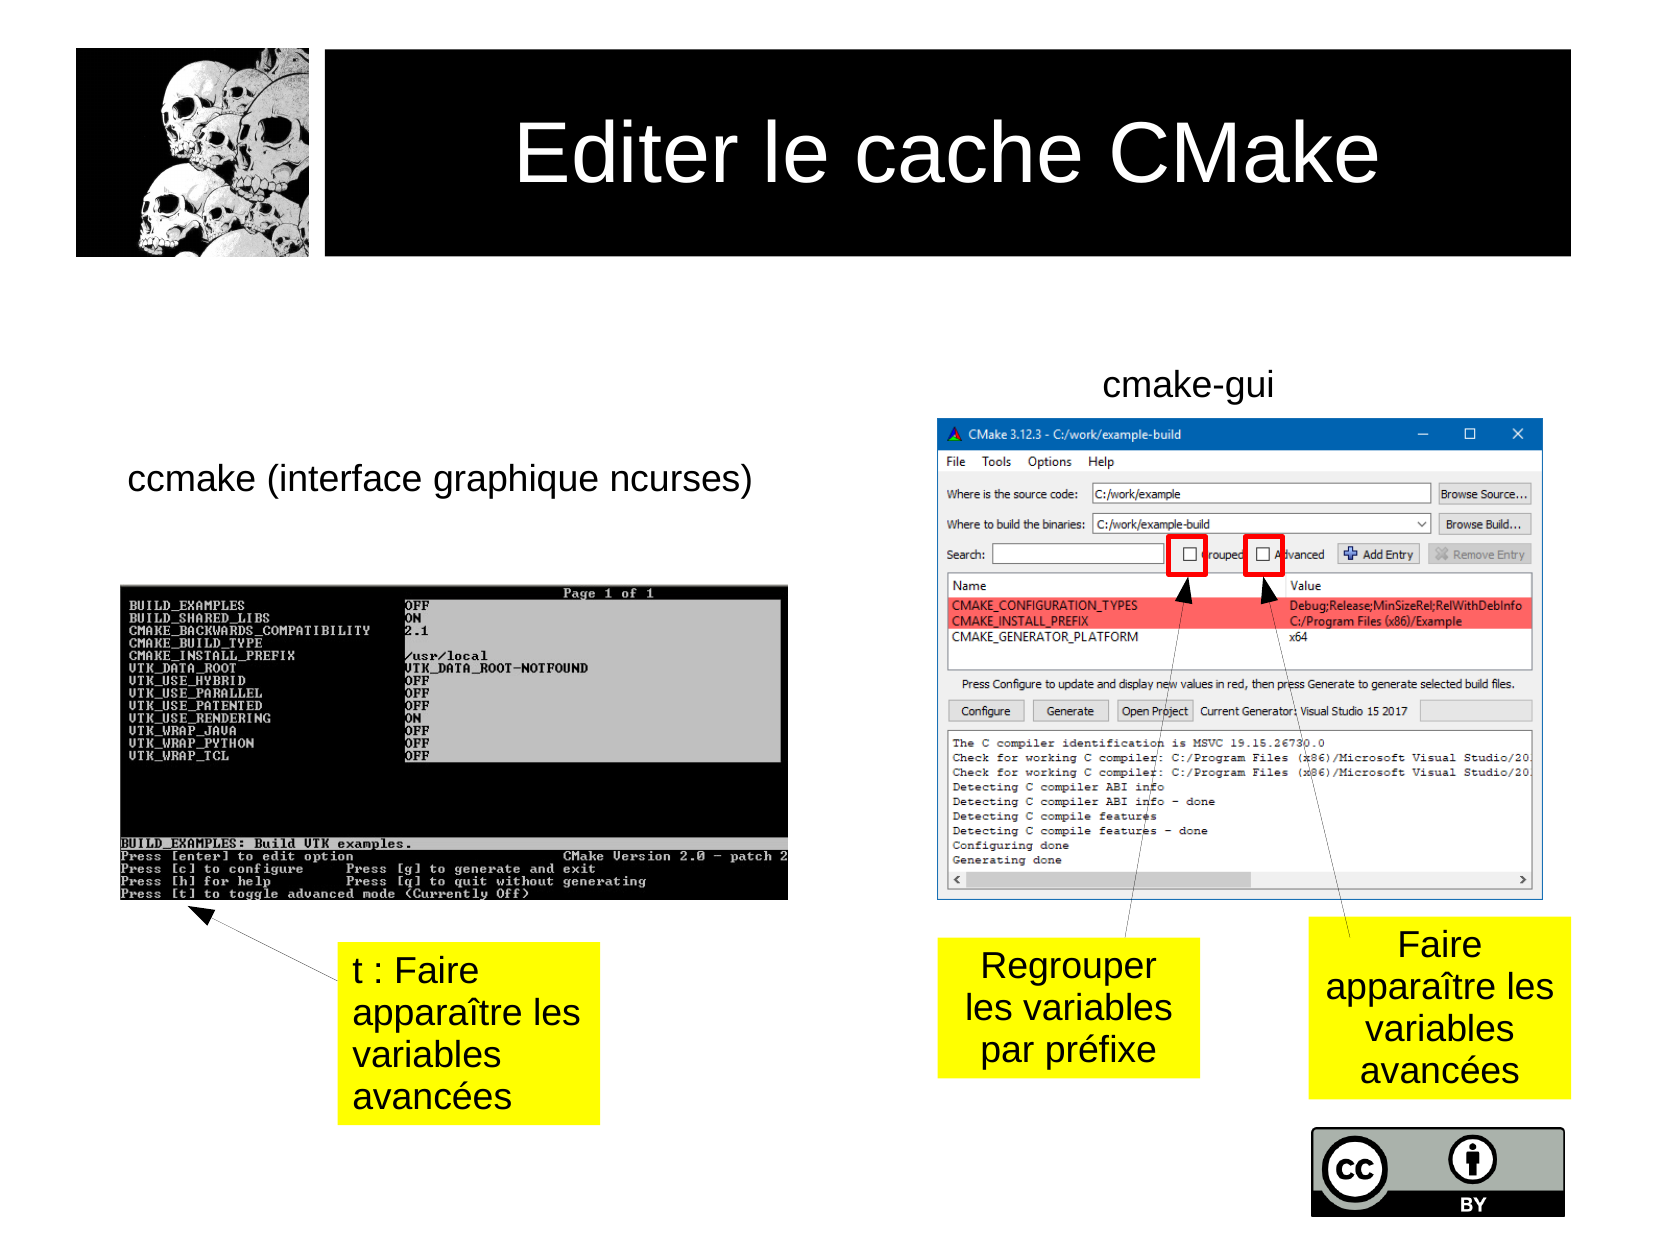

# Editer le cache CMake
cmake-gui
ccmake (interface graphique ncurses)
Faire apparaître les variables avancées
Regrouper les variables par préfixe
t : Faire apparaître les variables avancées